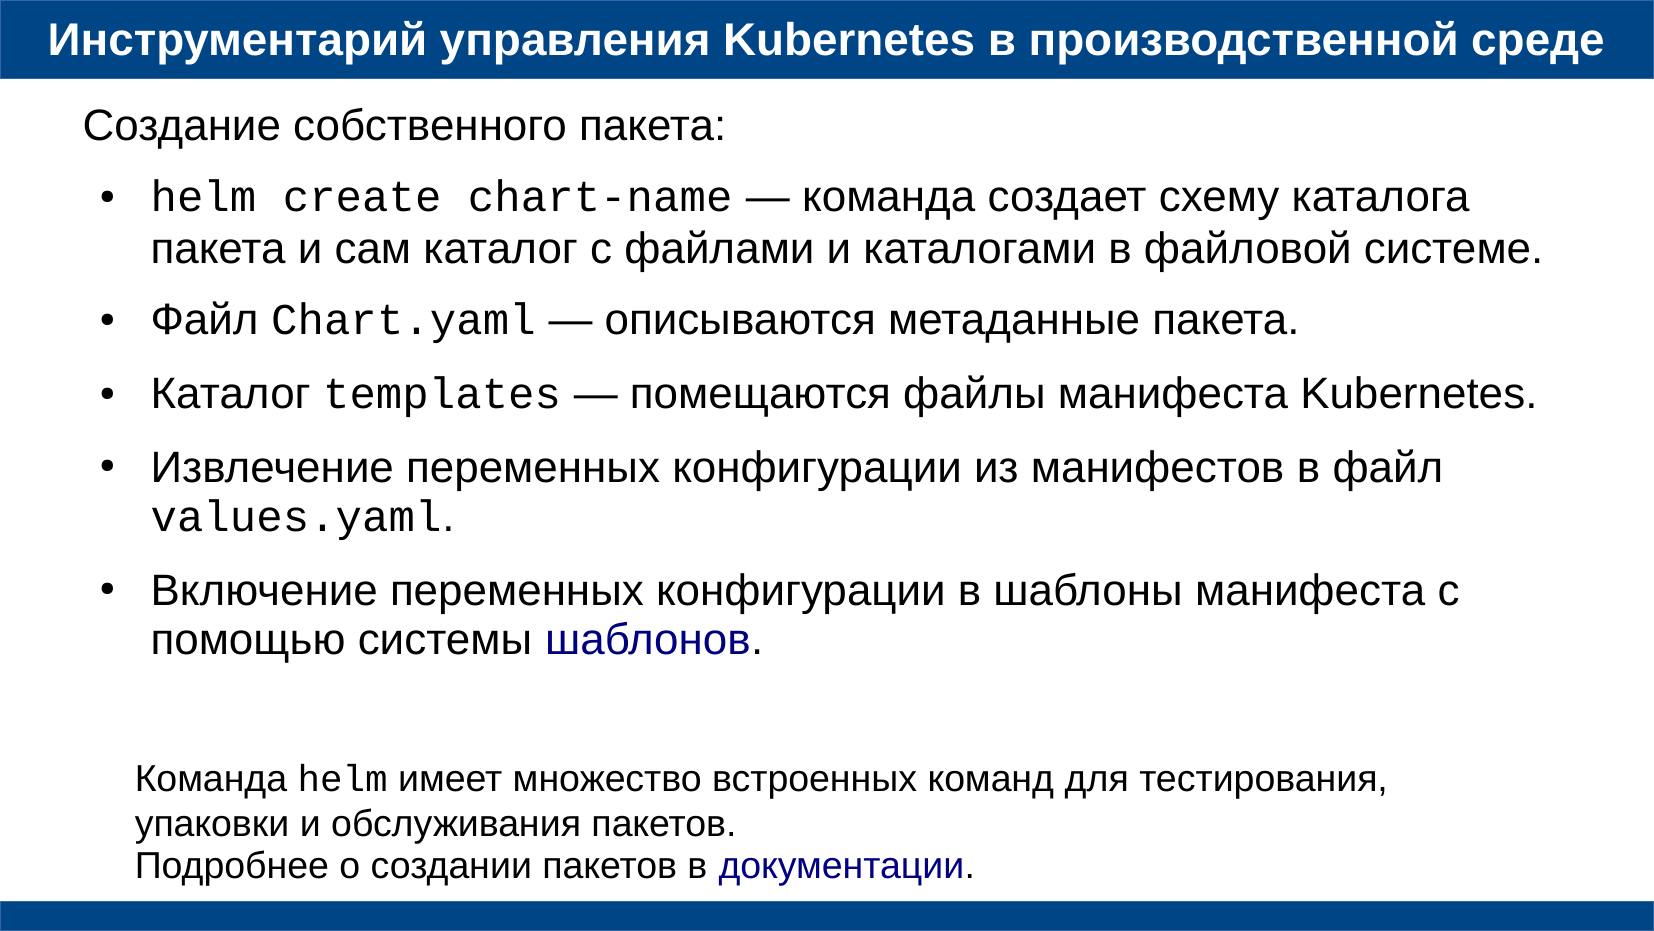

# Инструментарий управления Kubernetes в производственной среде
Создание собственного пакета:
helm create chart-name — команда создает схему каталога пакета и сам каталог с файлами и каталогами в файловой системе.
Файл Chart.yaml — описываются метаданные пакета.
Каталог templates — помещаются файлы манифеста Kubernetes.
Извлечение переменных конфигурации из манифестов в файл values.yaml.
Включение переменных конфигурации в шаблоны манифеста с помощью системы шаблонов.
Команда helm имеет множество встроенных команд для тестирования, упаковки и обслуживания пакетов.
Подробнее о создании пакетов в документации.